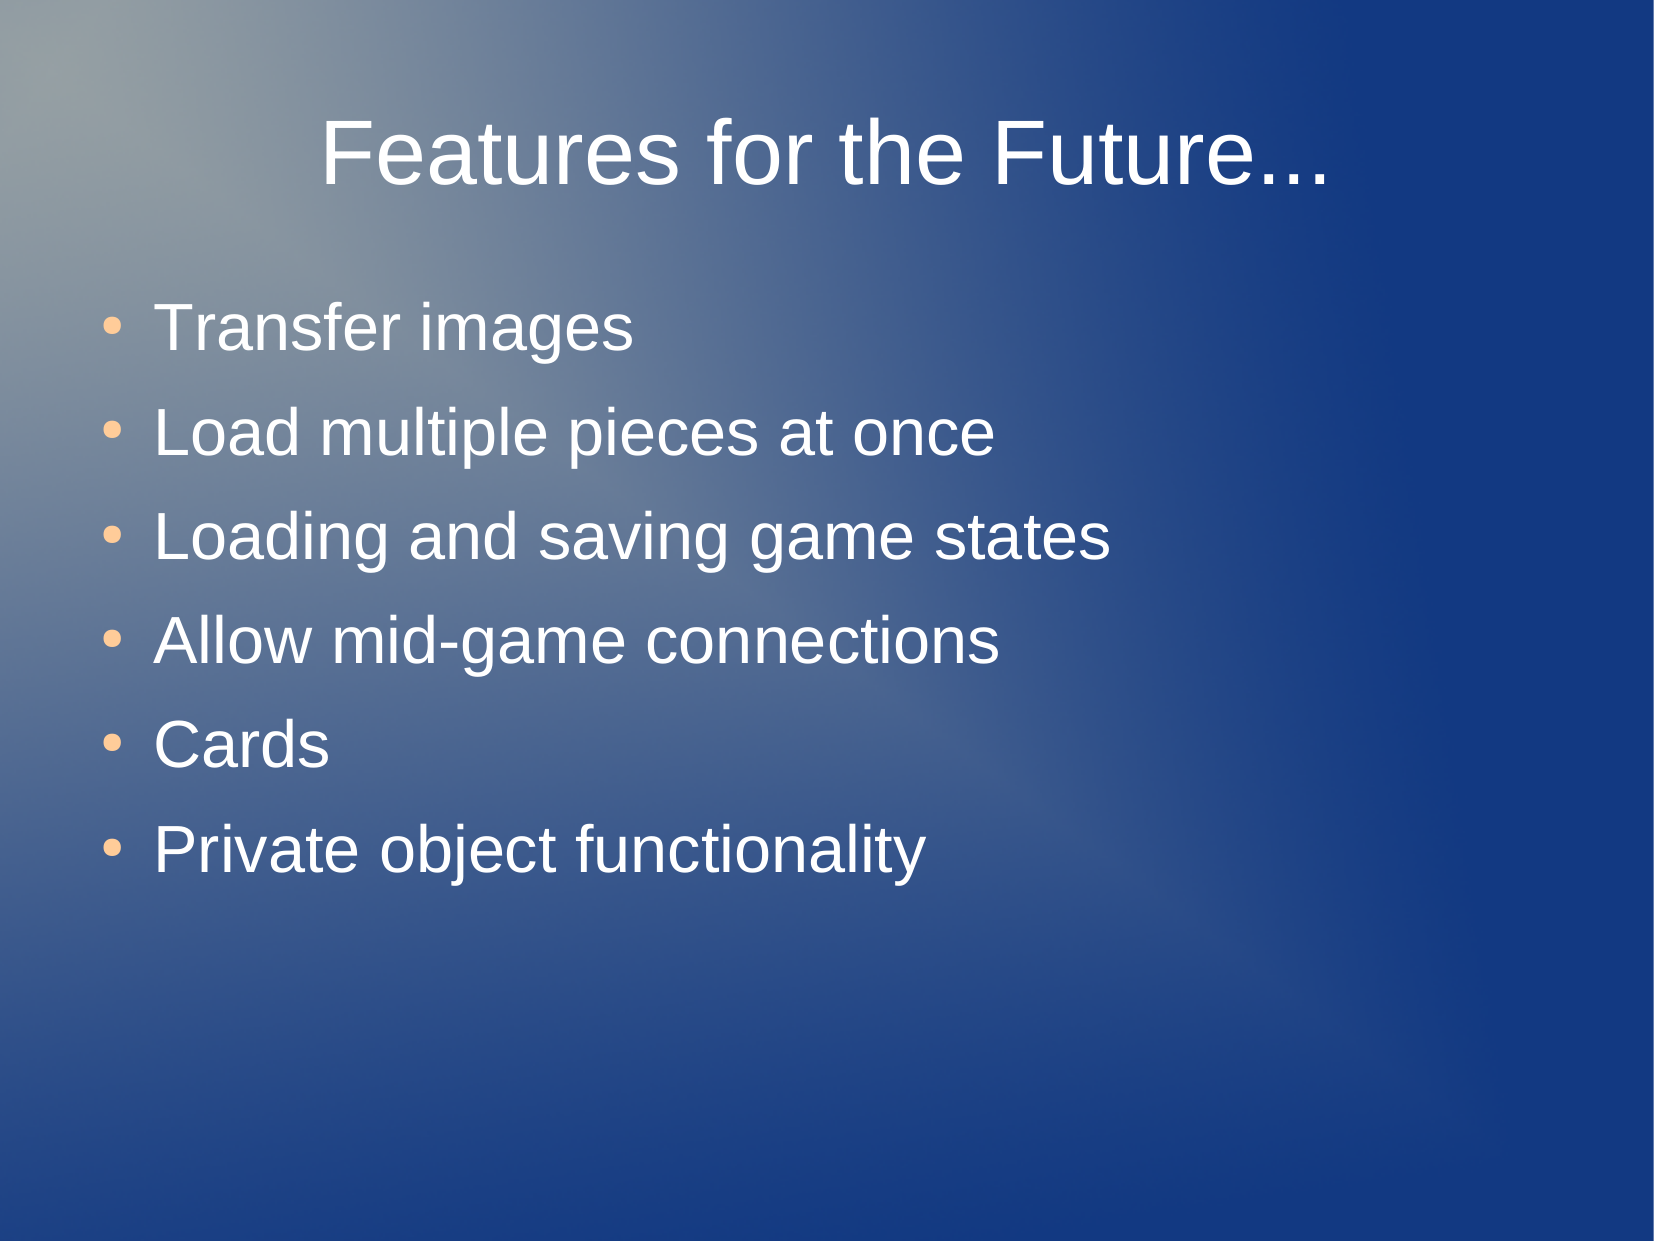

# Features for the Future...
Transfer images
Load multiple pieces at once
Loading and saving game states
Allow mid-game connections
Cards
Private object functionality